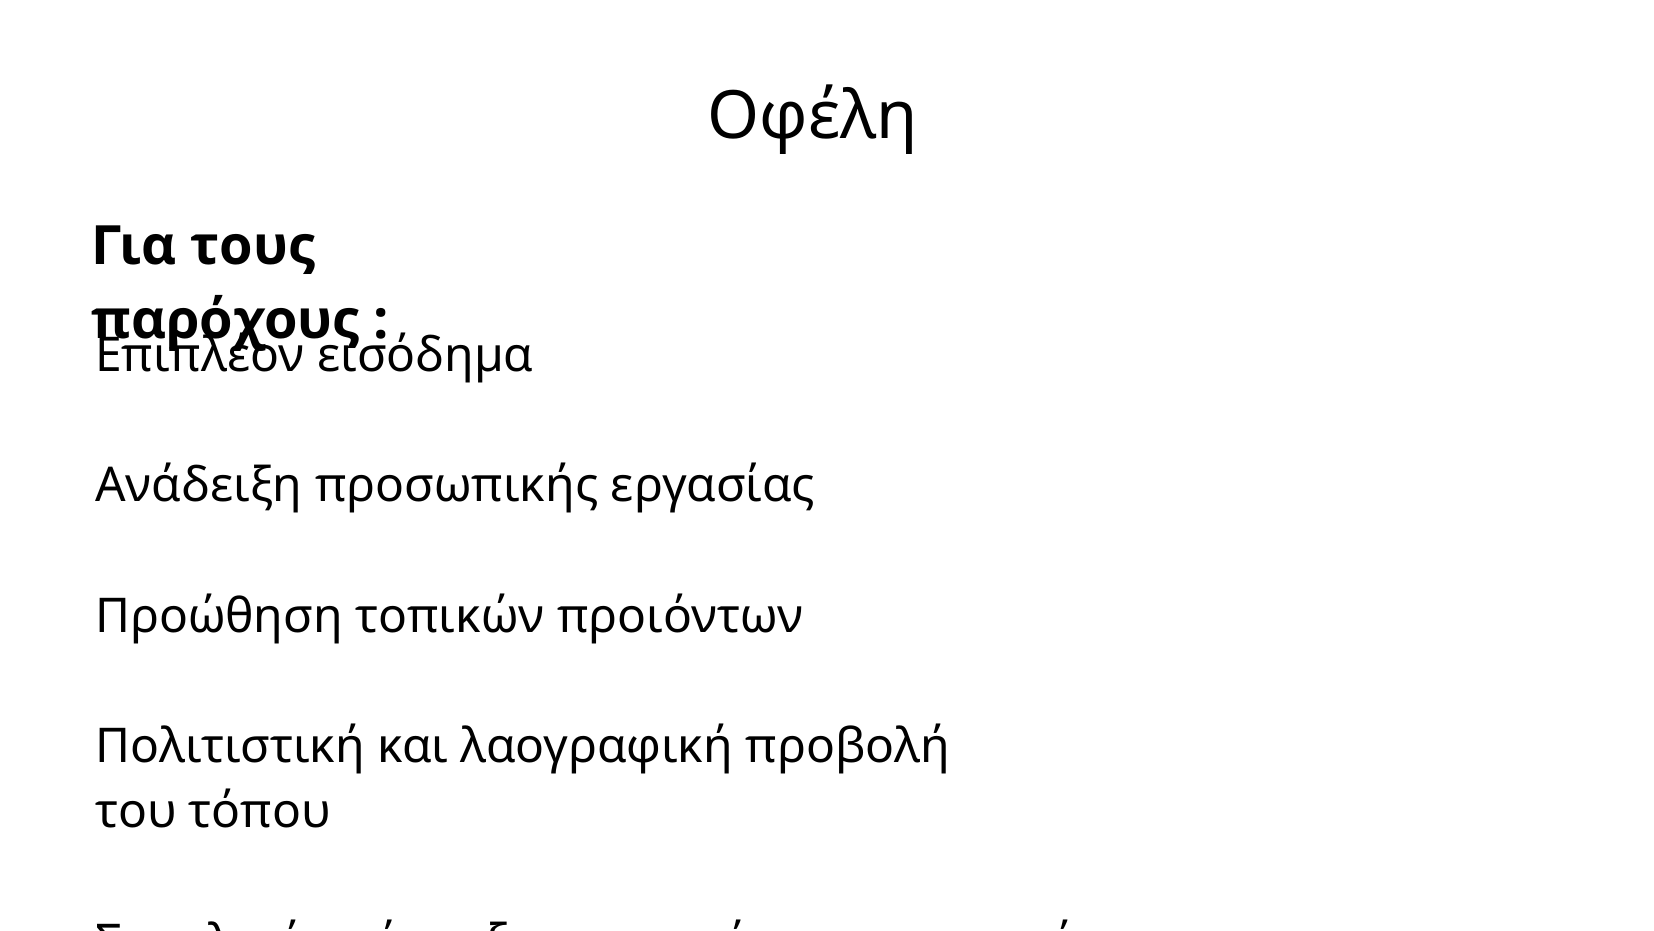

Οφέλη
Για τους παρόχους :
Επιπλέον εισόδημα
Ανάδειξη προσωπικής εργασίας
Προώθηση τοπικών προιόντων
Πολιτιστική και λαογραφική προβολή
του τόπου
Συνολική ανάπτυξη της ευρύτερης περιοχής